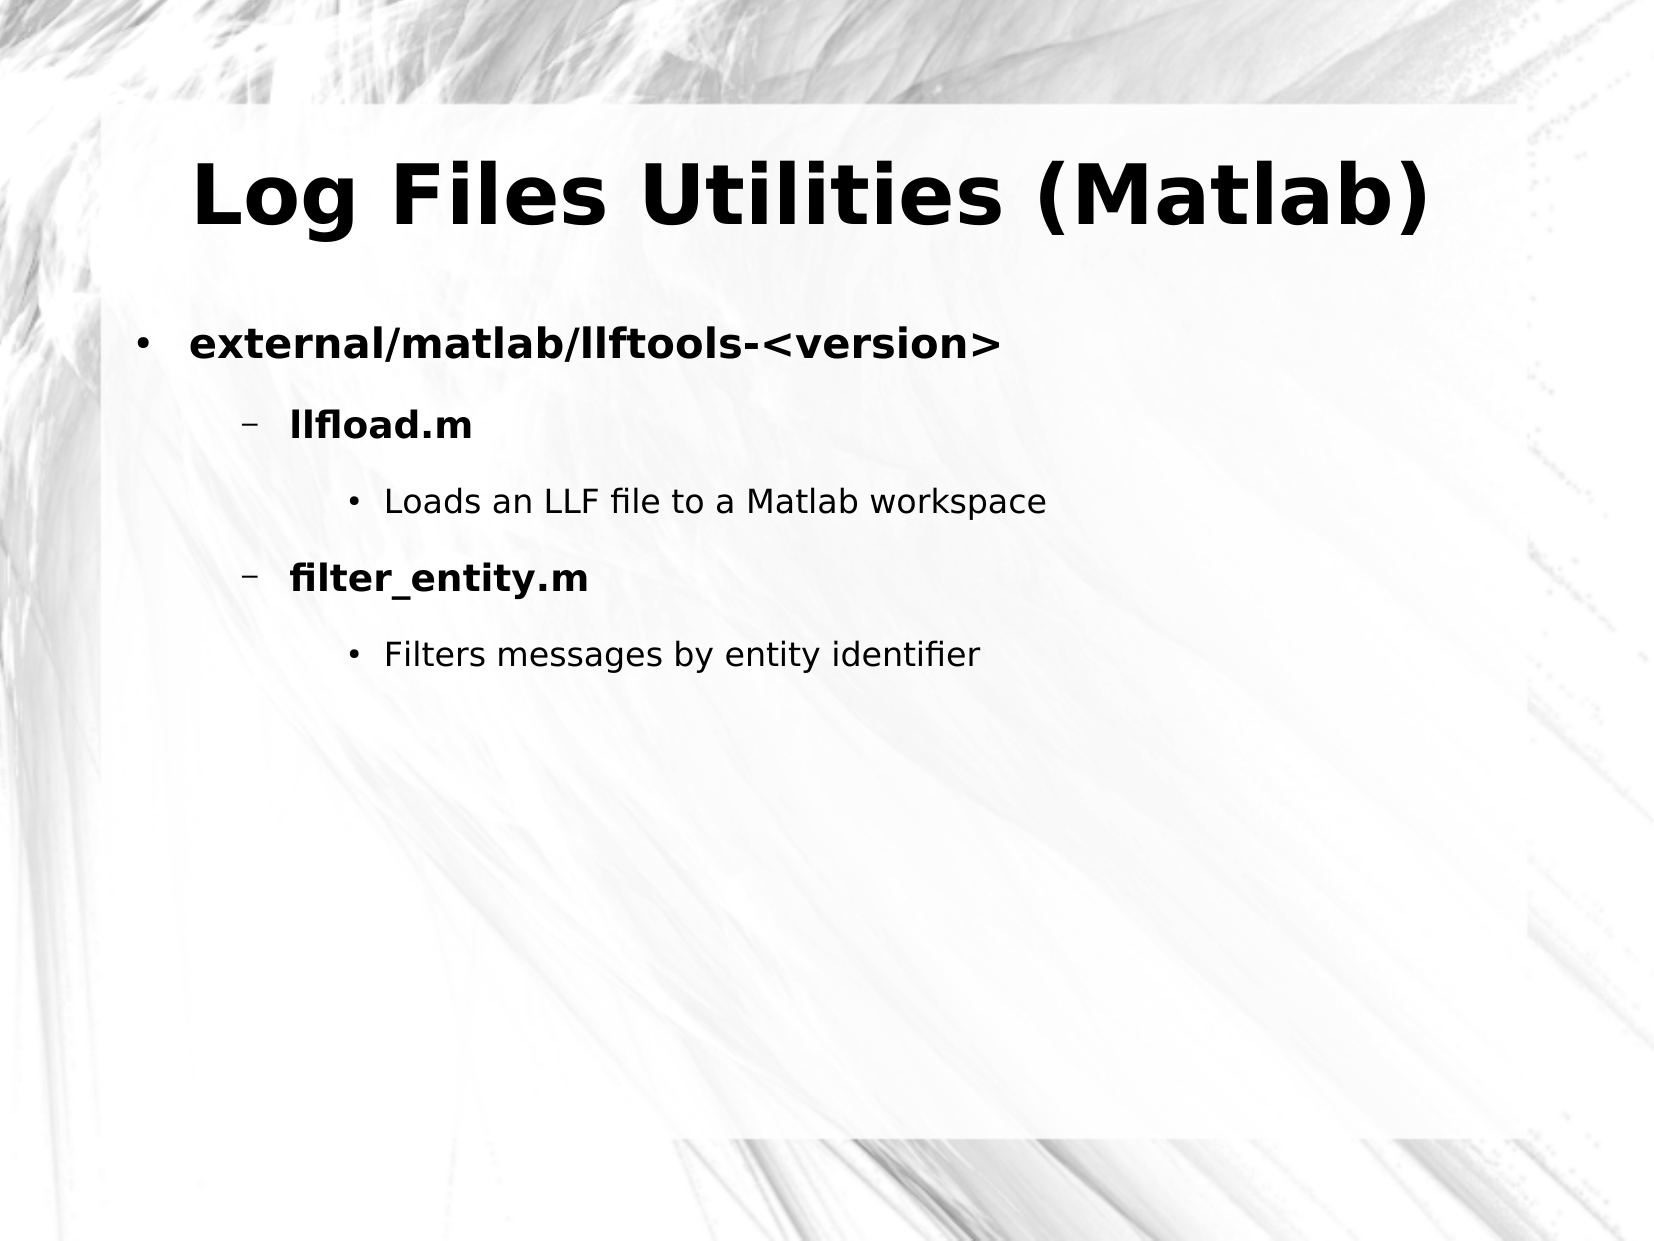

# Log Files Utilities (Matlab)
external/matlab/llftools-<version>
llfload.m
Loads an LLF file to a Matlab workspace
filter_entity.m
Filters messages by entity identifier